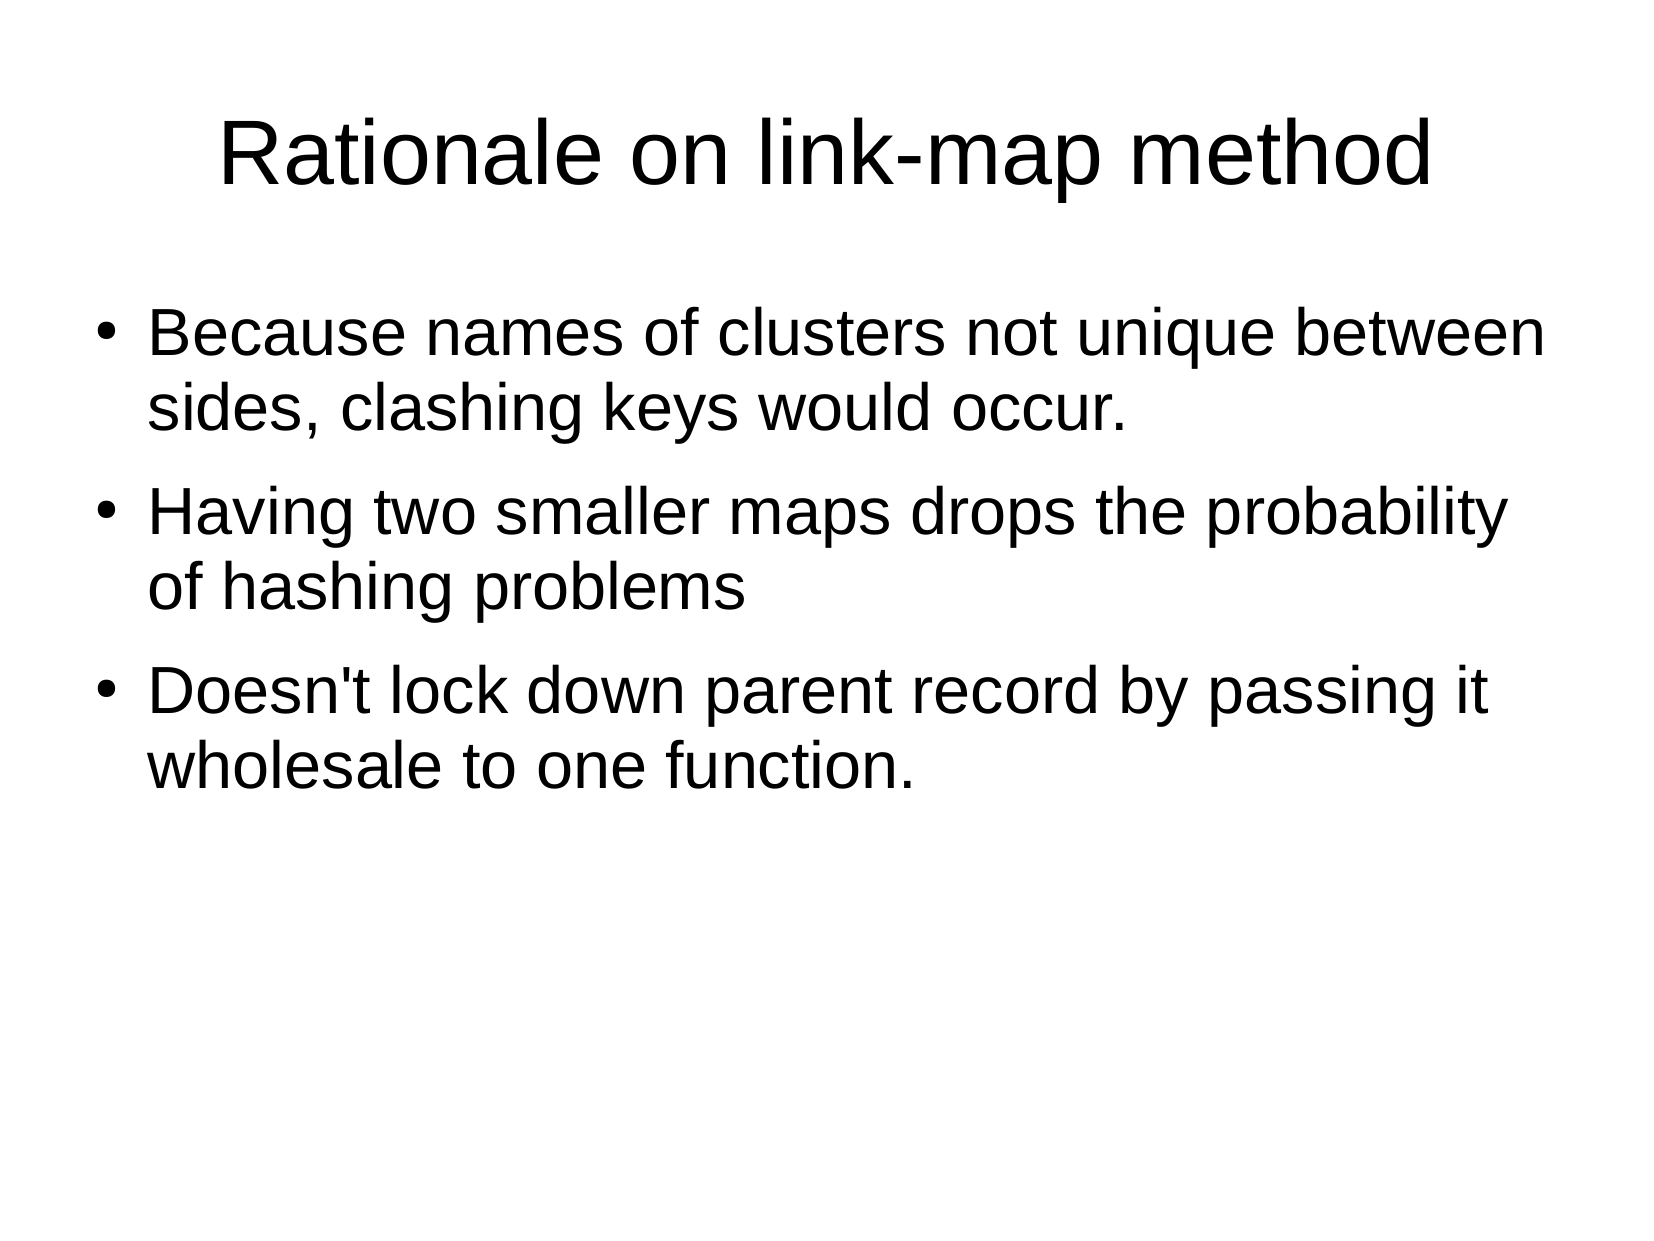

# Rationale on link-map method
Because names of clusters not unique between sides, clashing keys would occur.
Having two smaller maps drops the probability of hashing problems
Doesn't lock down parent record by passing it wholesale to one function.